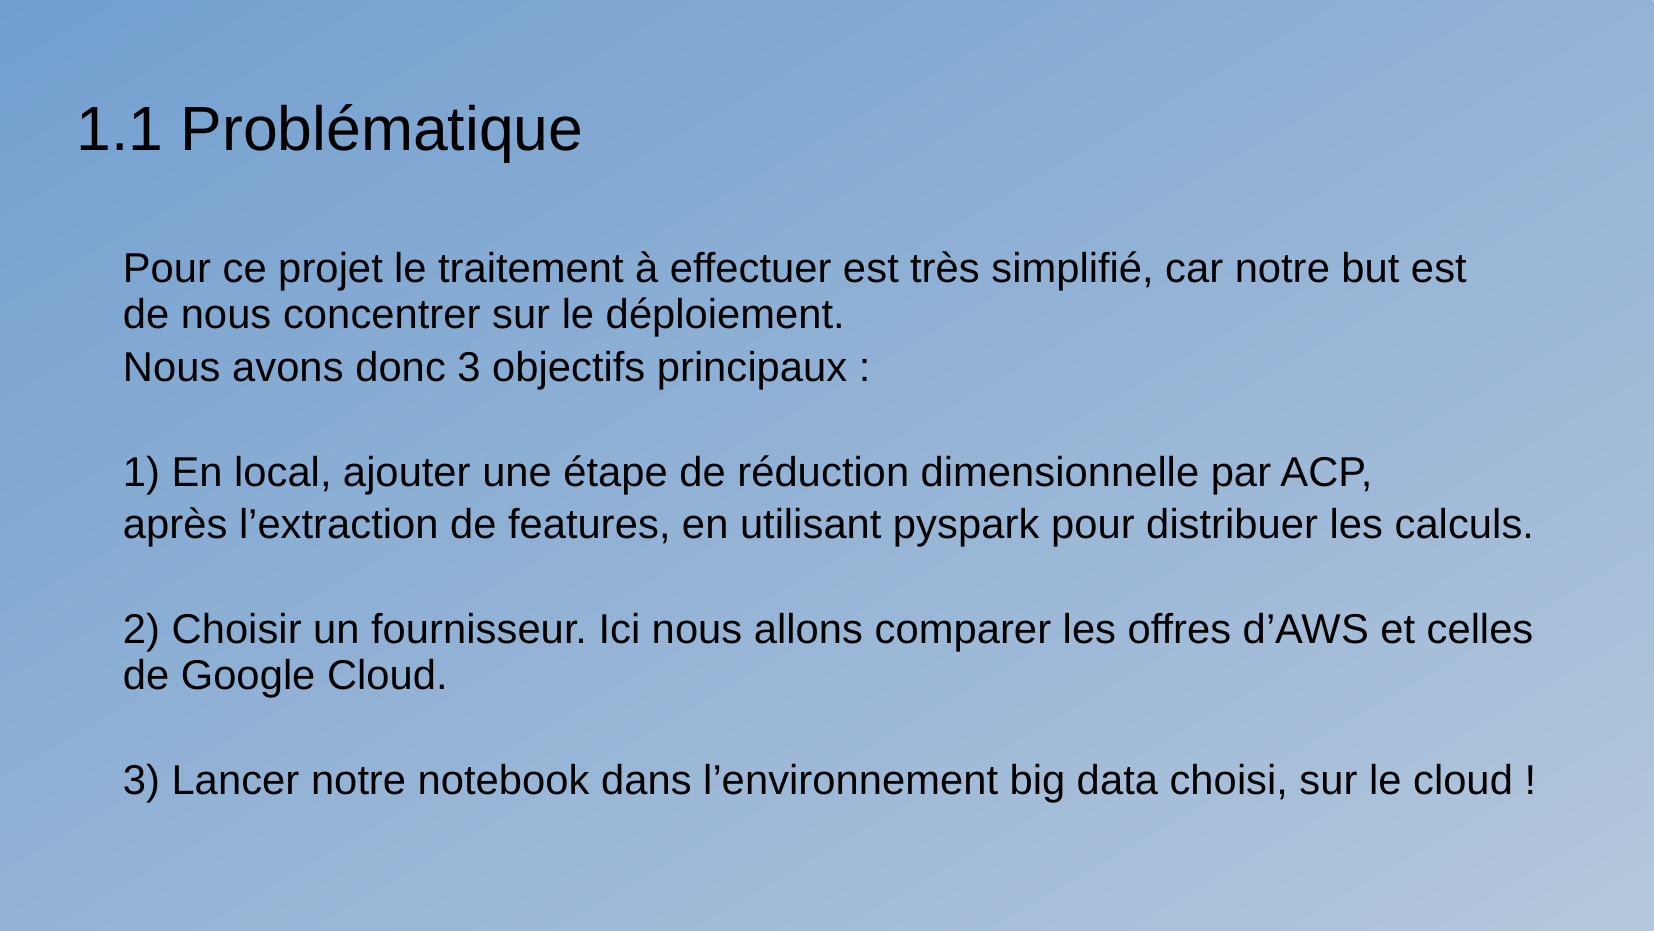

# 1.1 Problématique
 Pour ce projet le traitement à effectuer est très simplifié, car notre but est de nous concentrer sur le déploiement.
 Nous avons donc 3 objectifs principaux :
 1) En local, ajouter une étape de réduction dimensionnelle par ACP,
 après l’extraction de features, en utilisant pyspark pour distribuer les calculs.
 2) Choisir un fournisseur. Ici nous allons comparer les offres d’AWS et celles de Google Cloud.
 3) Lancer notre notebook dans l’environnement big data choisi, sur le cloud !